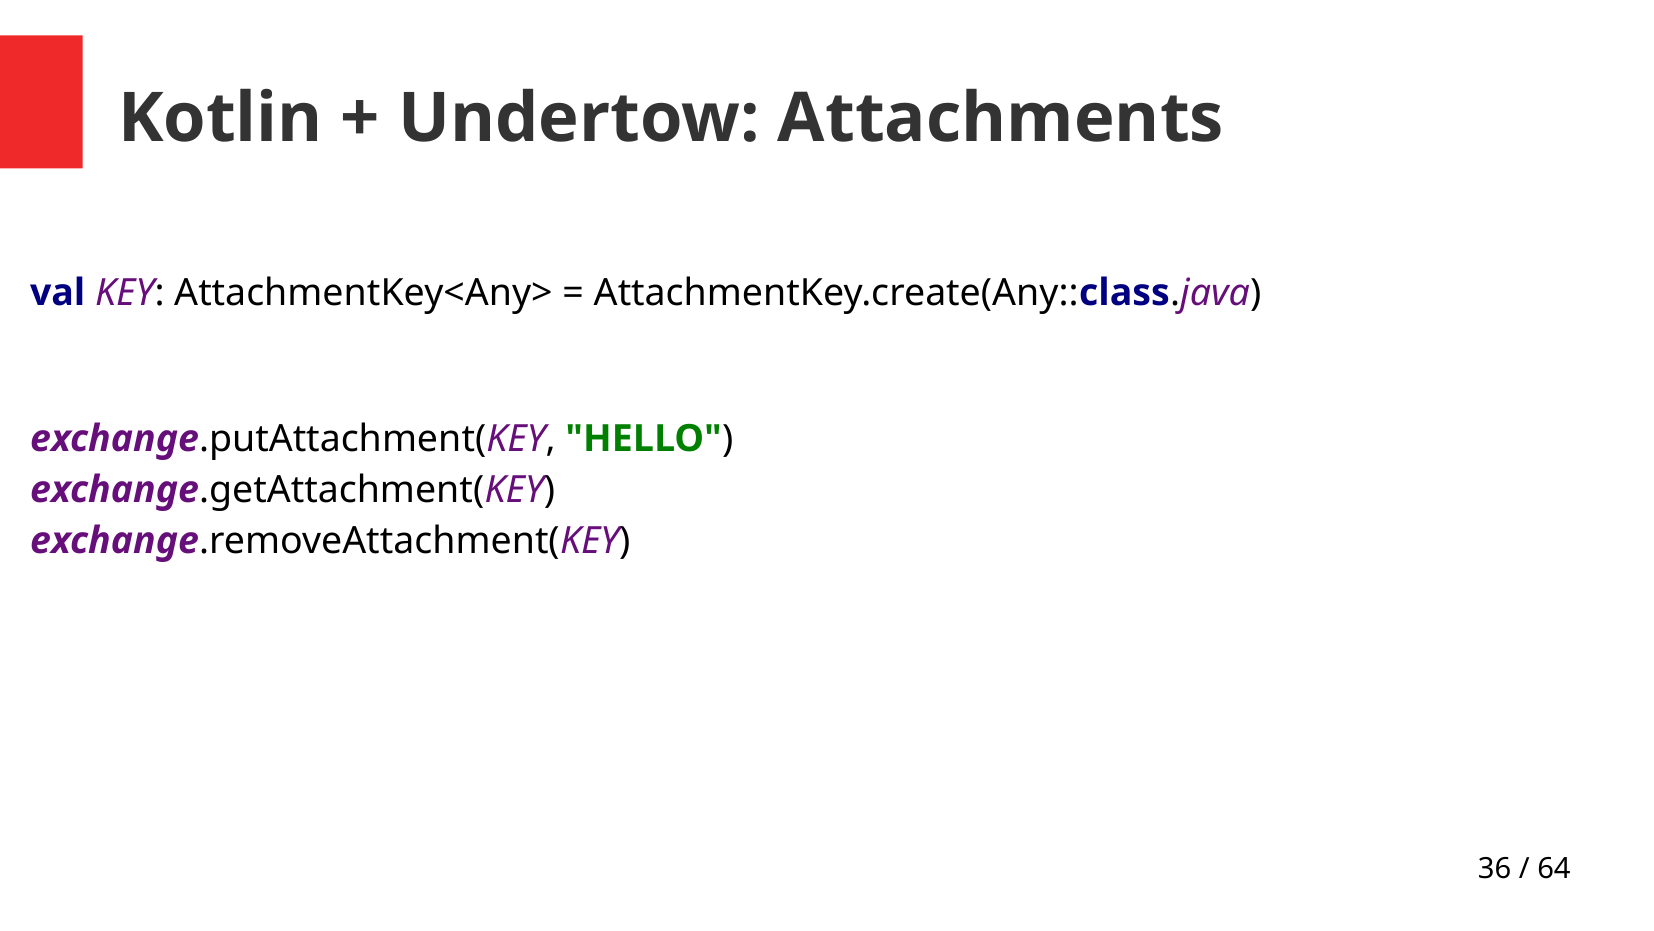

# Kotlin + Undertow: Attachments
val KEY: AttachmentKey<Any> = AttachmentKey.create(Any::class.java)
exchange.putAttachment(KEY, "HELLO")
exchange.getAttachment(KEY)
exchange.removeAttachment(KEY)
36